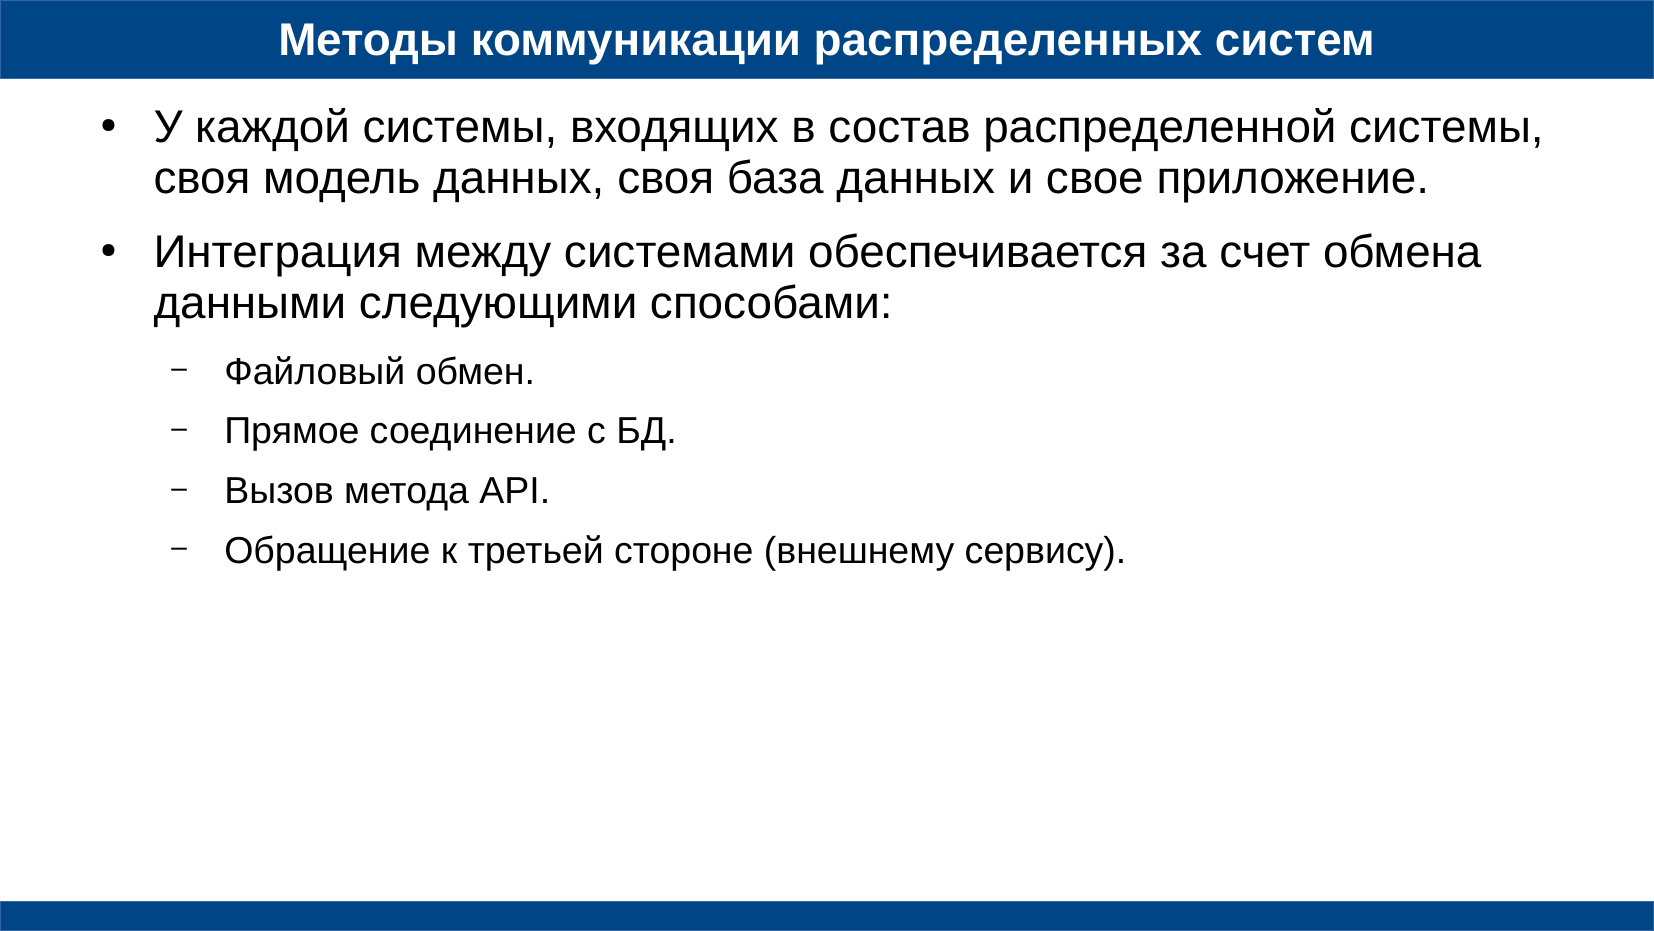

# Методы коммуникации распределенных систем
У каждой системы, входящих в состав распределенной системы, своя модель данных, своя база данных и свое приложение.
Интеграция между системами обеспечивается за счет обмена данными следующими способами:
Файловый обмен.
Прямое соединение с БД.
Вызов метода API.
Обращение к третьей стороне (внешнему сервису).